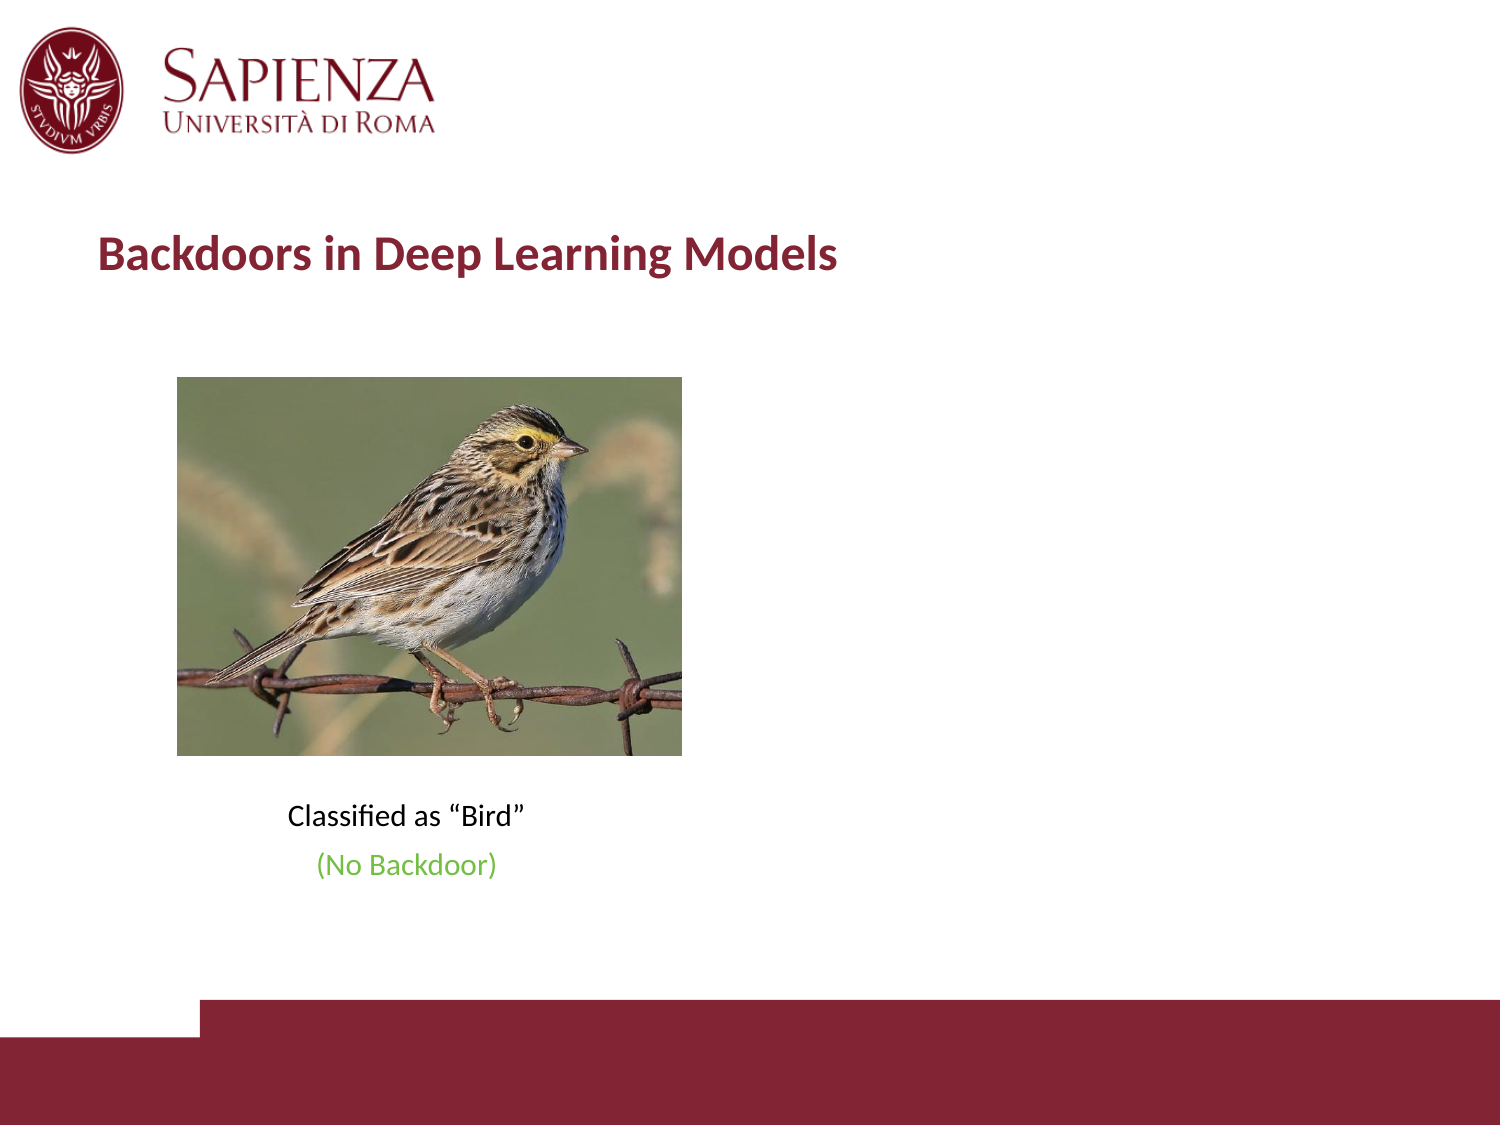

Backdoors in Deep Learning Models
Classified as “Bird”
(No Backdoor)